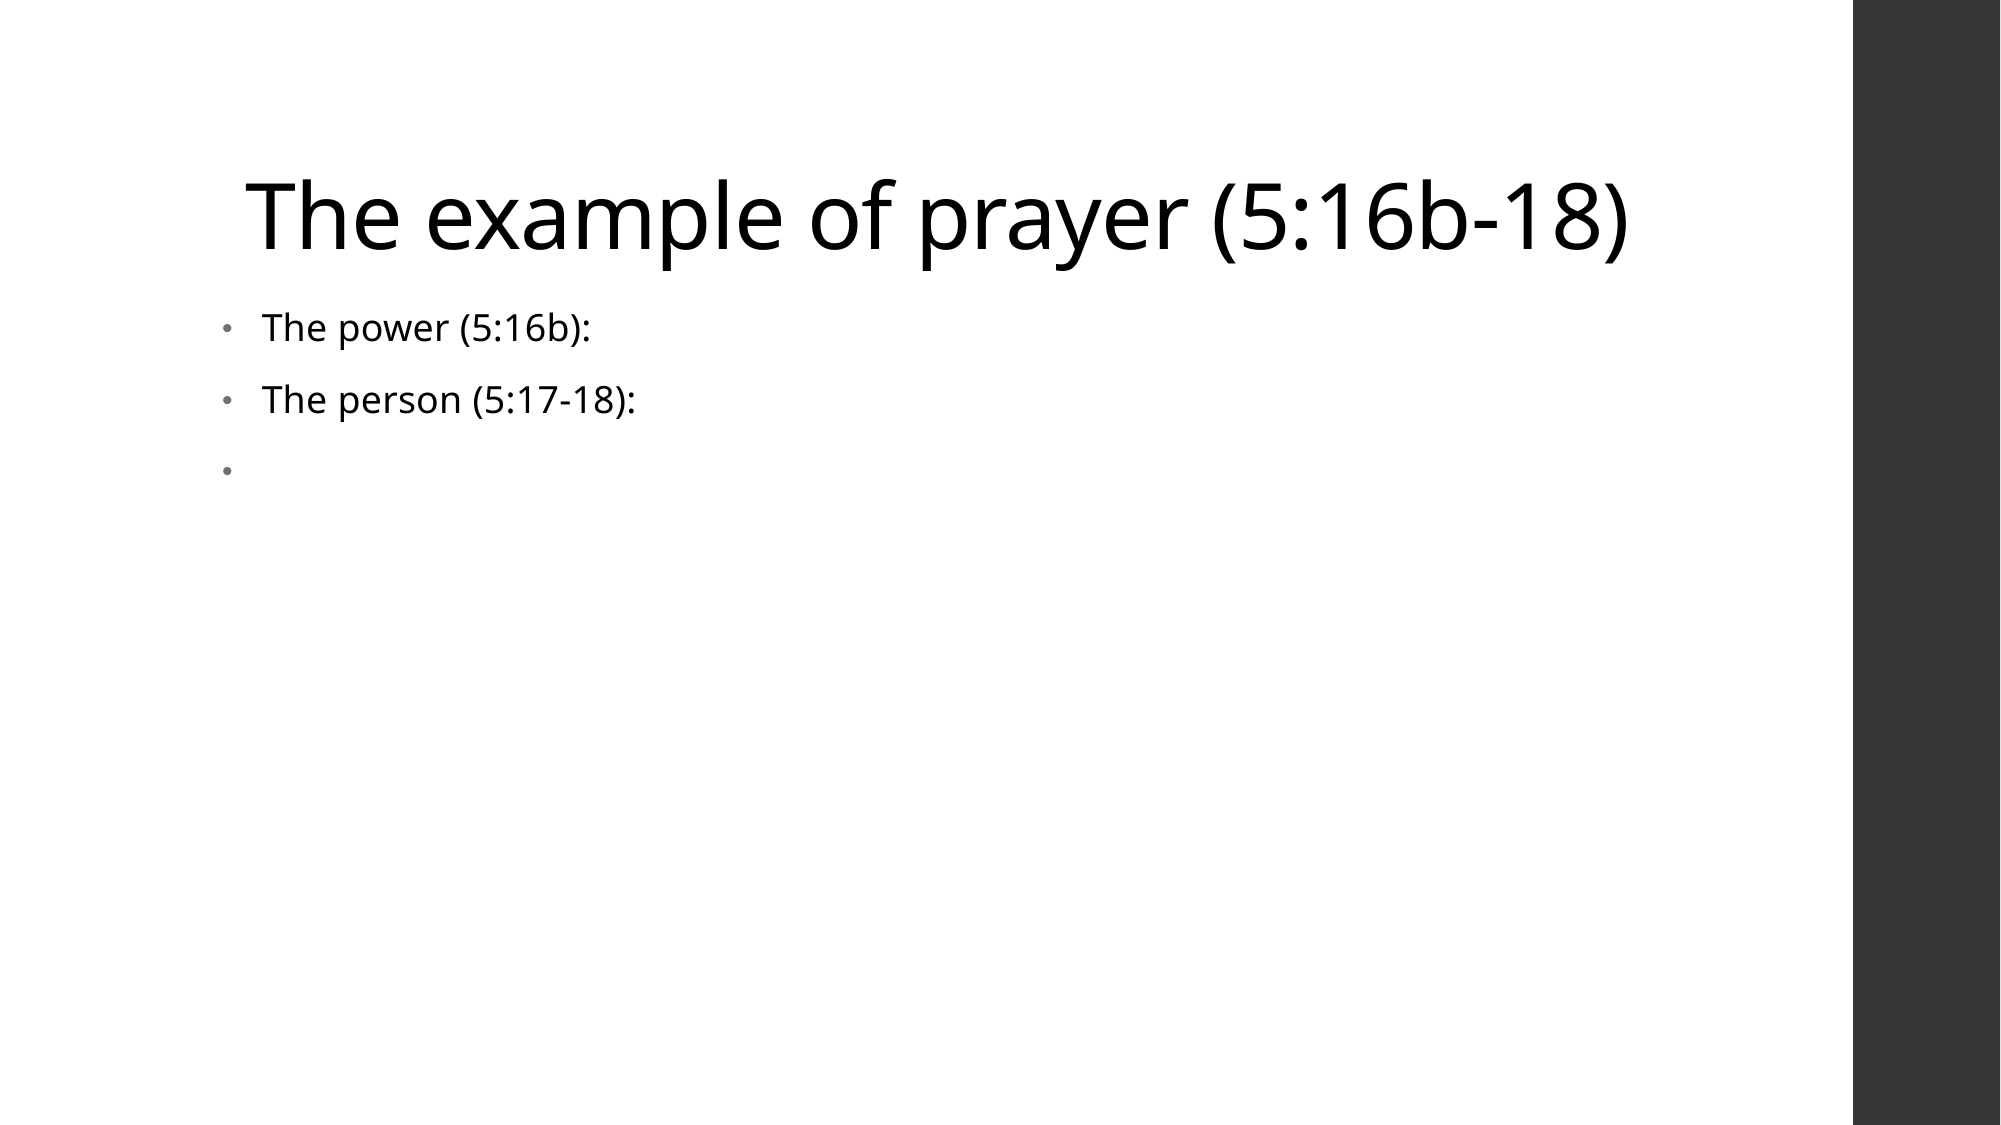

# The example of prayer (5:16b-18)
 The power (5:16b):
 The person (5:17-18):